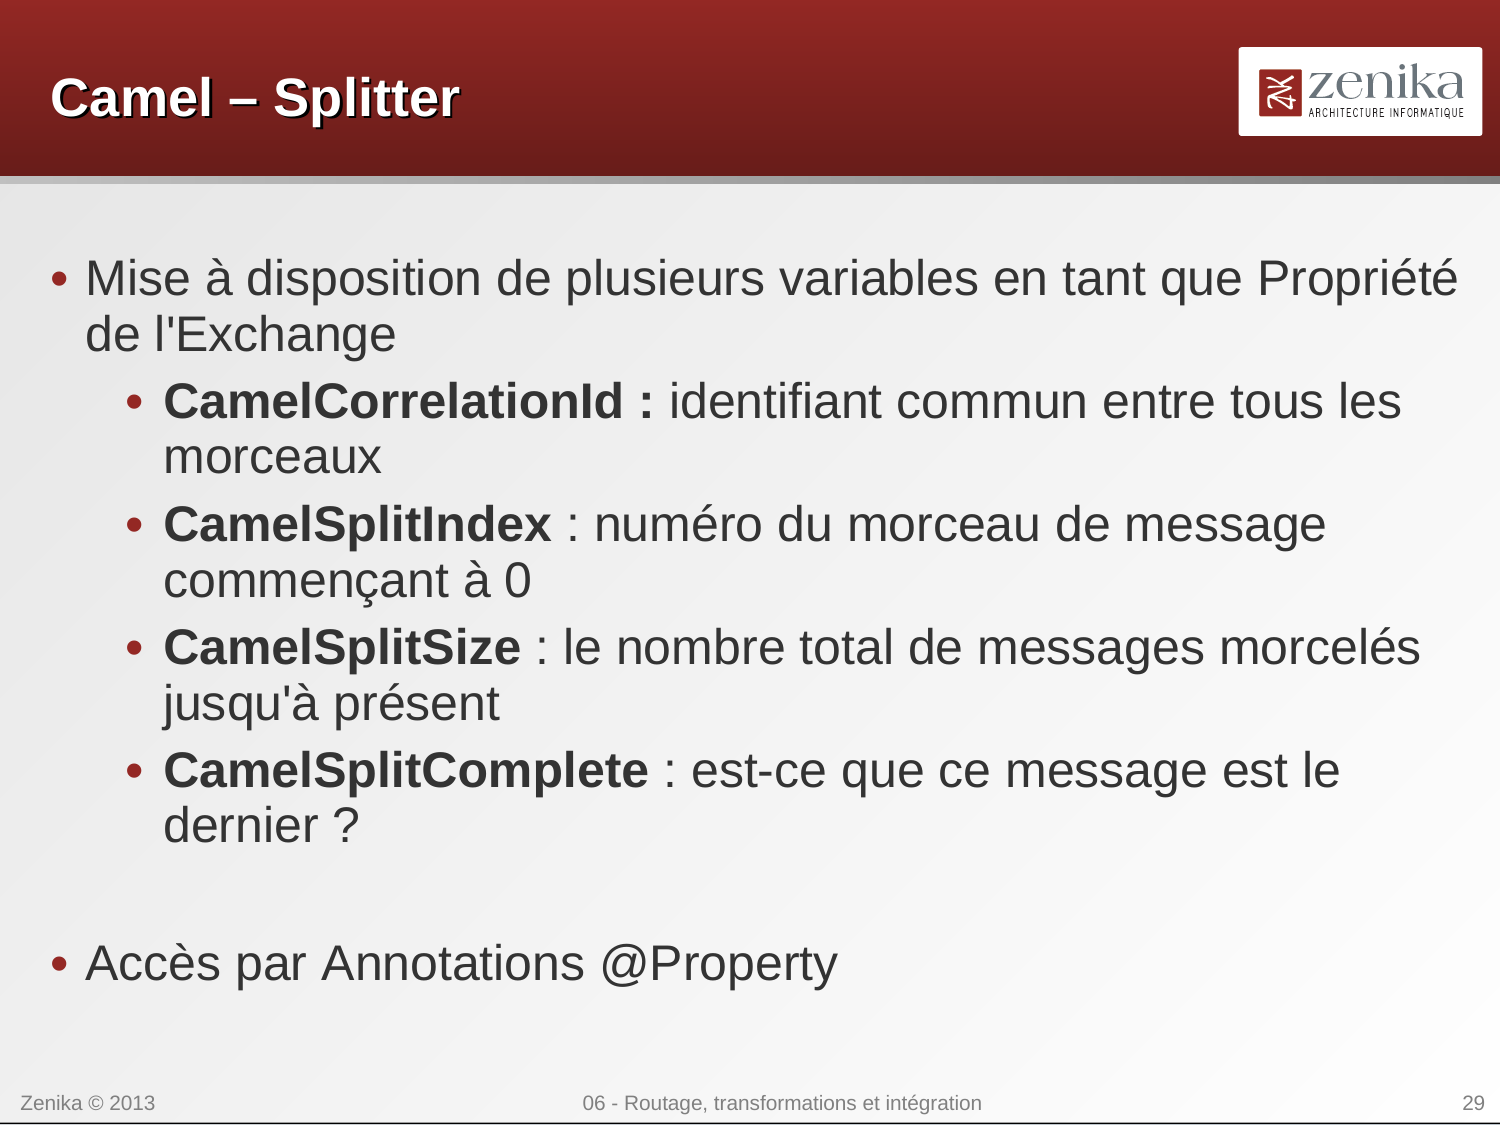

# Camel – Splitter
Mise à disposition de plusieurs variables en tant que Propriété de l'Exchange
CamelCorrelationId : identifiant commun entre tous les morceaux
CamelSplitIndex : numéro du morceau de message commençant à 0
CamelSplitSize : le nombre total de messages morcelés jusqu'à présent
CamelSplitComplete : est-ce que ce message est le dernier ?
Accès par Annotations @Property